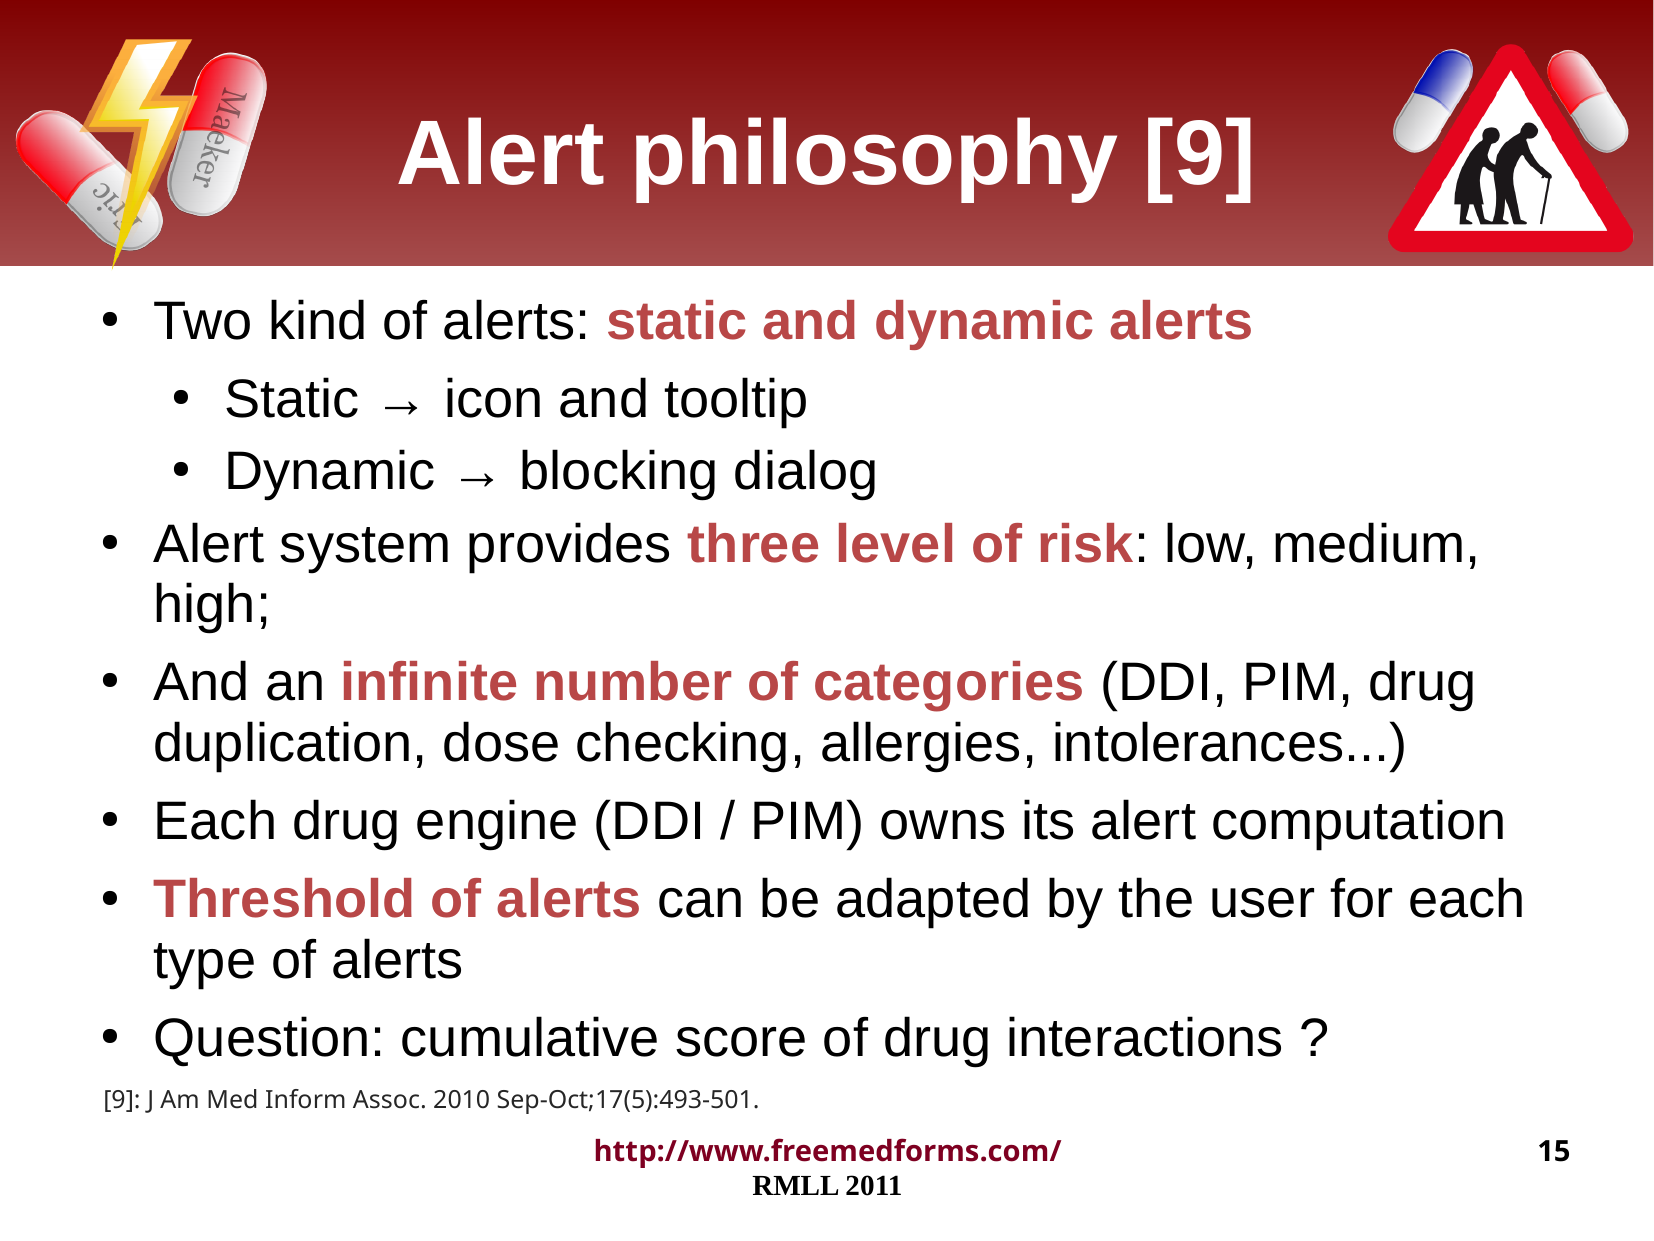

# Alert philosophy [9]
Two kind of alerts: static and dynamic alerts
Static → icon and tooltip
Dynamic → blocking dialog
Alert system provides three level of risk: low, medium, high;
And an infinite number of categories (DDI, PIM, drug duplication, dose checking, allergies, intolerances...)
Each drug engine (DDI / PIM) owns its alert computation
Threshold of alerts can be adapted by the user for each type of alerts
Question: cumulative score of drug interactions ?
[9]: J Am Med Inform Assoc. 2010 Sep-Oct;17(5):493-501.
15